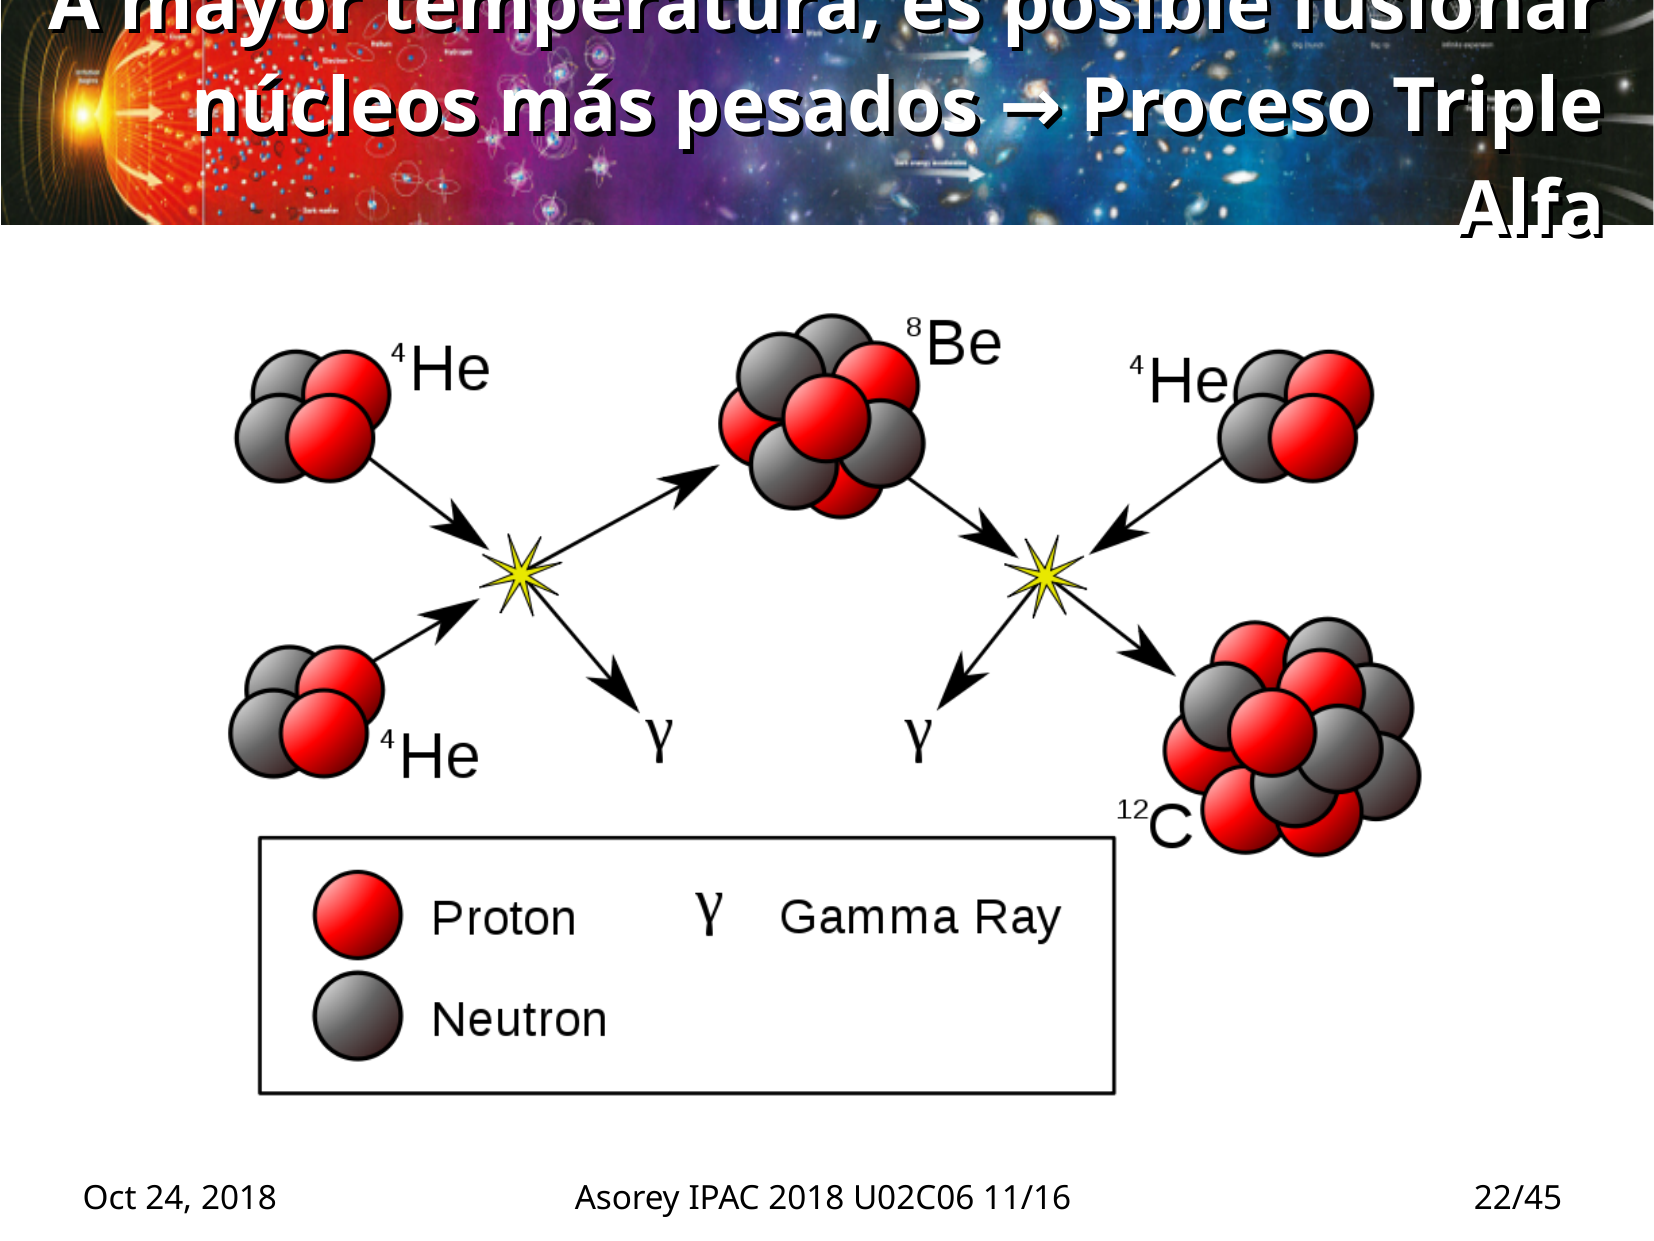

# A mayor temperatura, es posible fusionar núcleos más pesados → Proceso Triple Alfa
Oct 24, 2018
Asorey IPAC 2018 U02C06 11/16
22